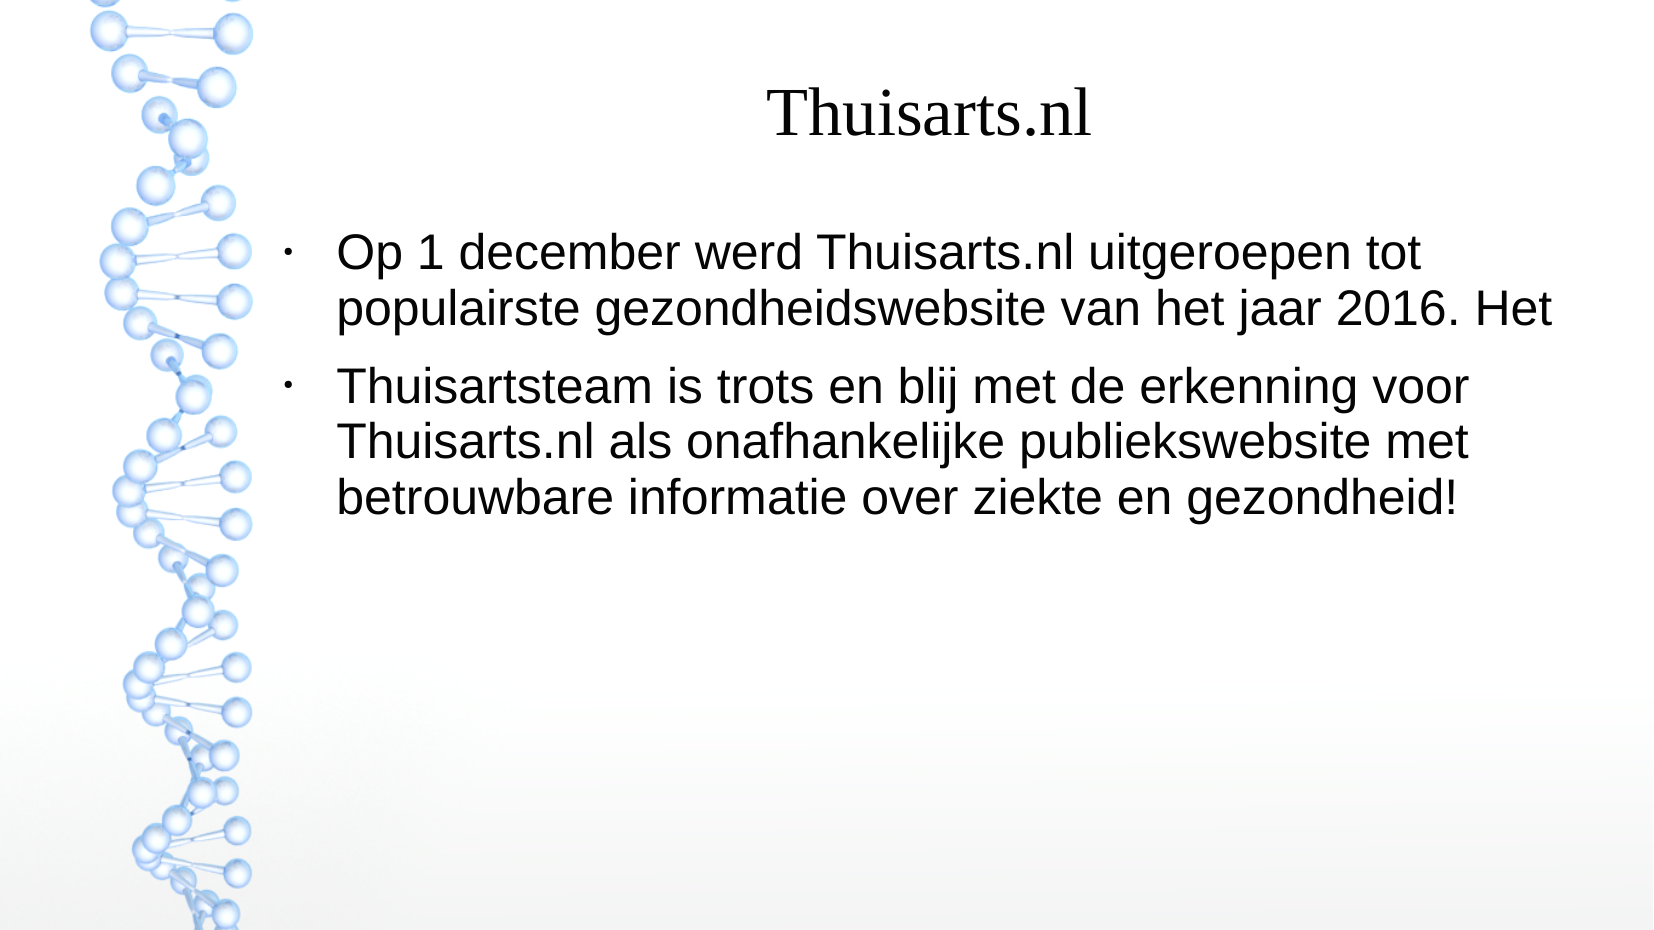

# Thuisarts.nl
Op 1 december werd Thuisarts.nl uitgeroepen tot populairste gezondheidswebsite van het jaar 2016. Het
Thuisartsteam is trots en blij met de erkenning voor Thuisarts.nl als onafhankelijke publiekswebsite met betrouwbare informatie over ziekte en gezondheid!
5